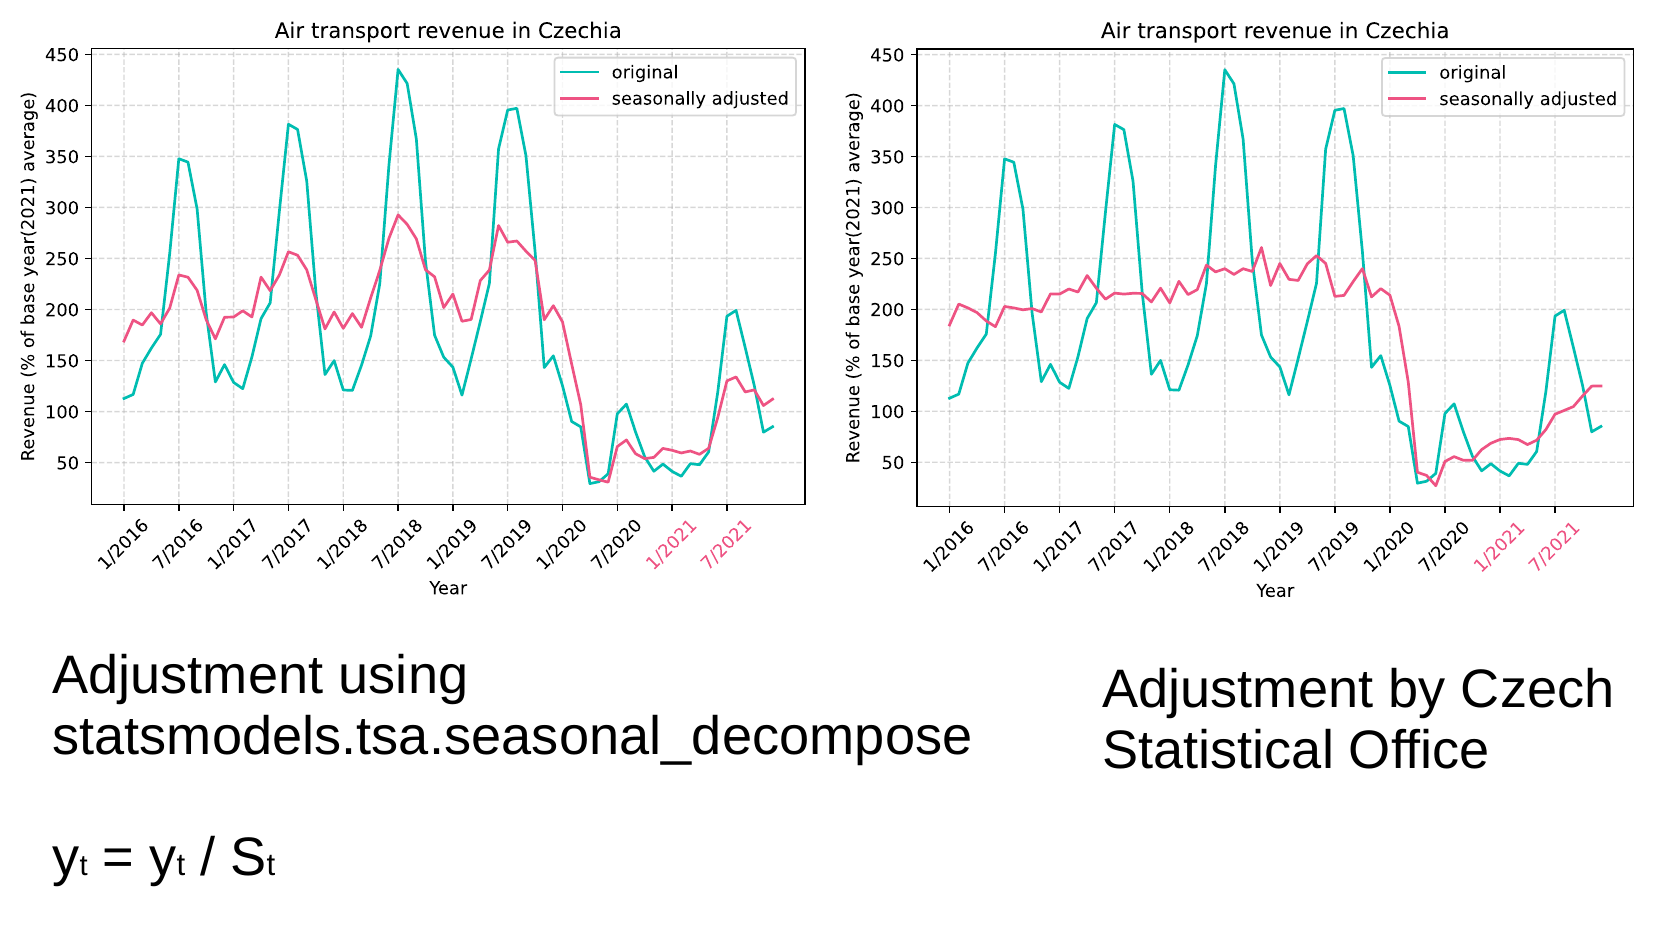

Adjustment using statsmodels.tsa.seasonal_decompose
yt = yt / St
Adjustment by Czech Statistical Office